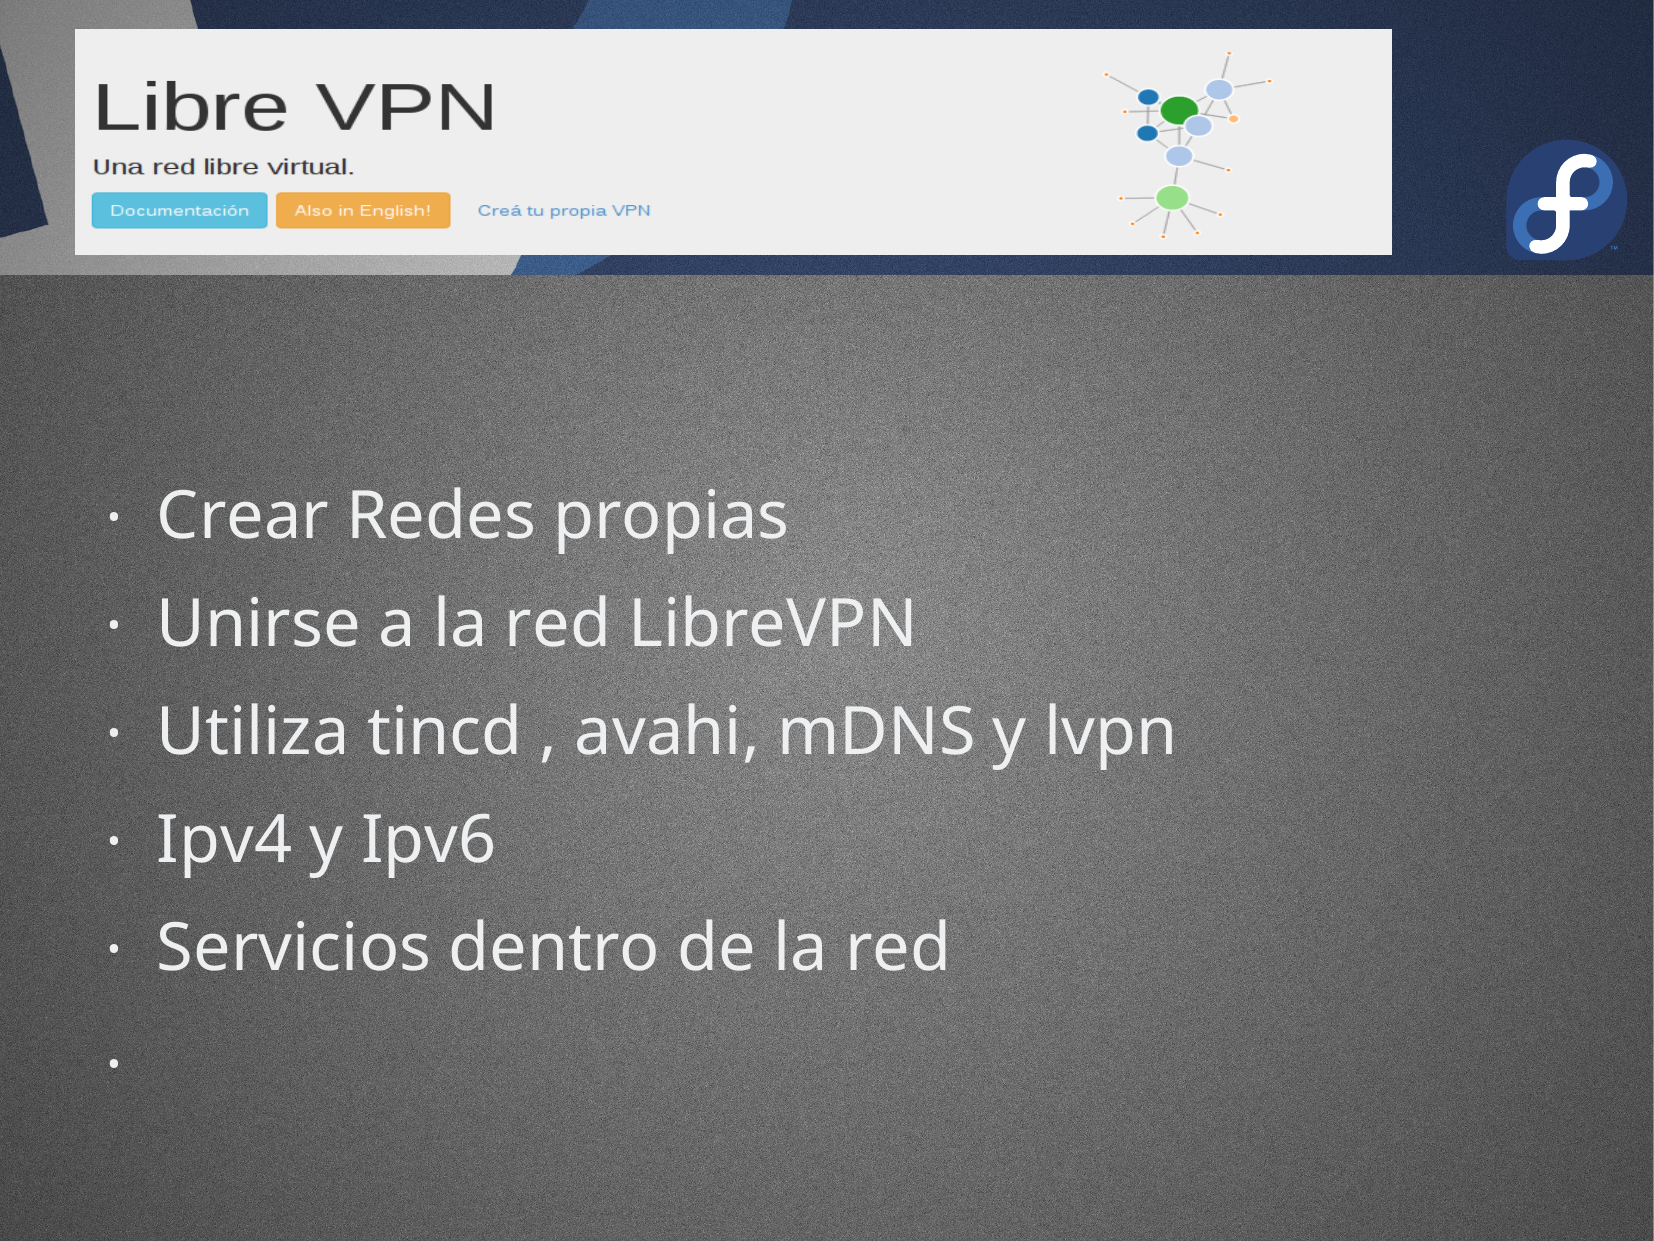

Blah
Crear Redes propias
Unirse a la red LibreVPN
Utiliza tincd , avahi, mDNS y lvpn
Ipv4 y Ipv6
Servicios dentro de la red